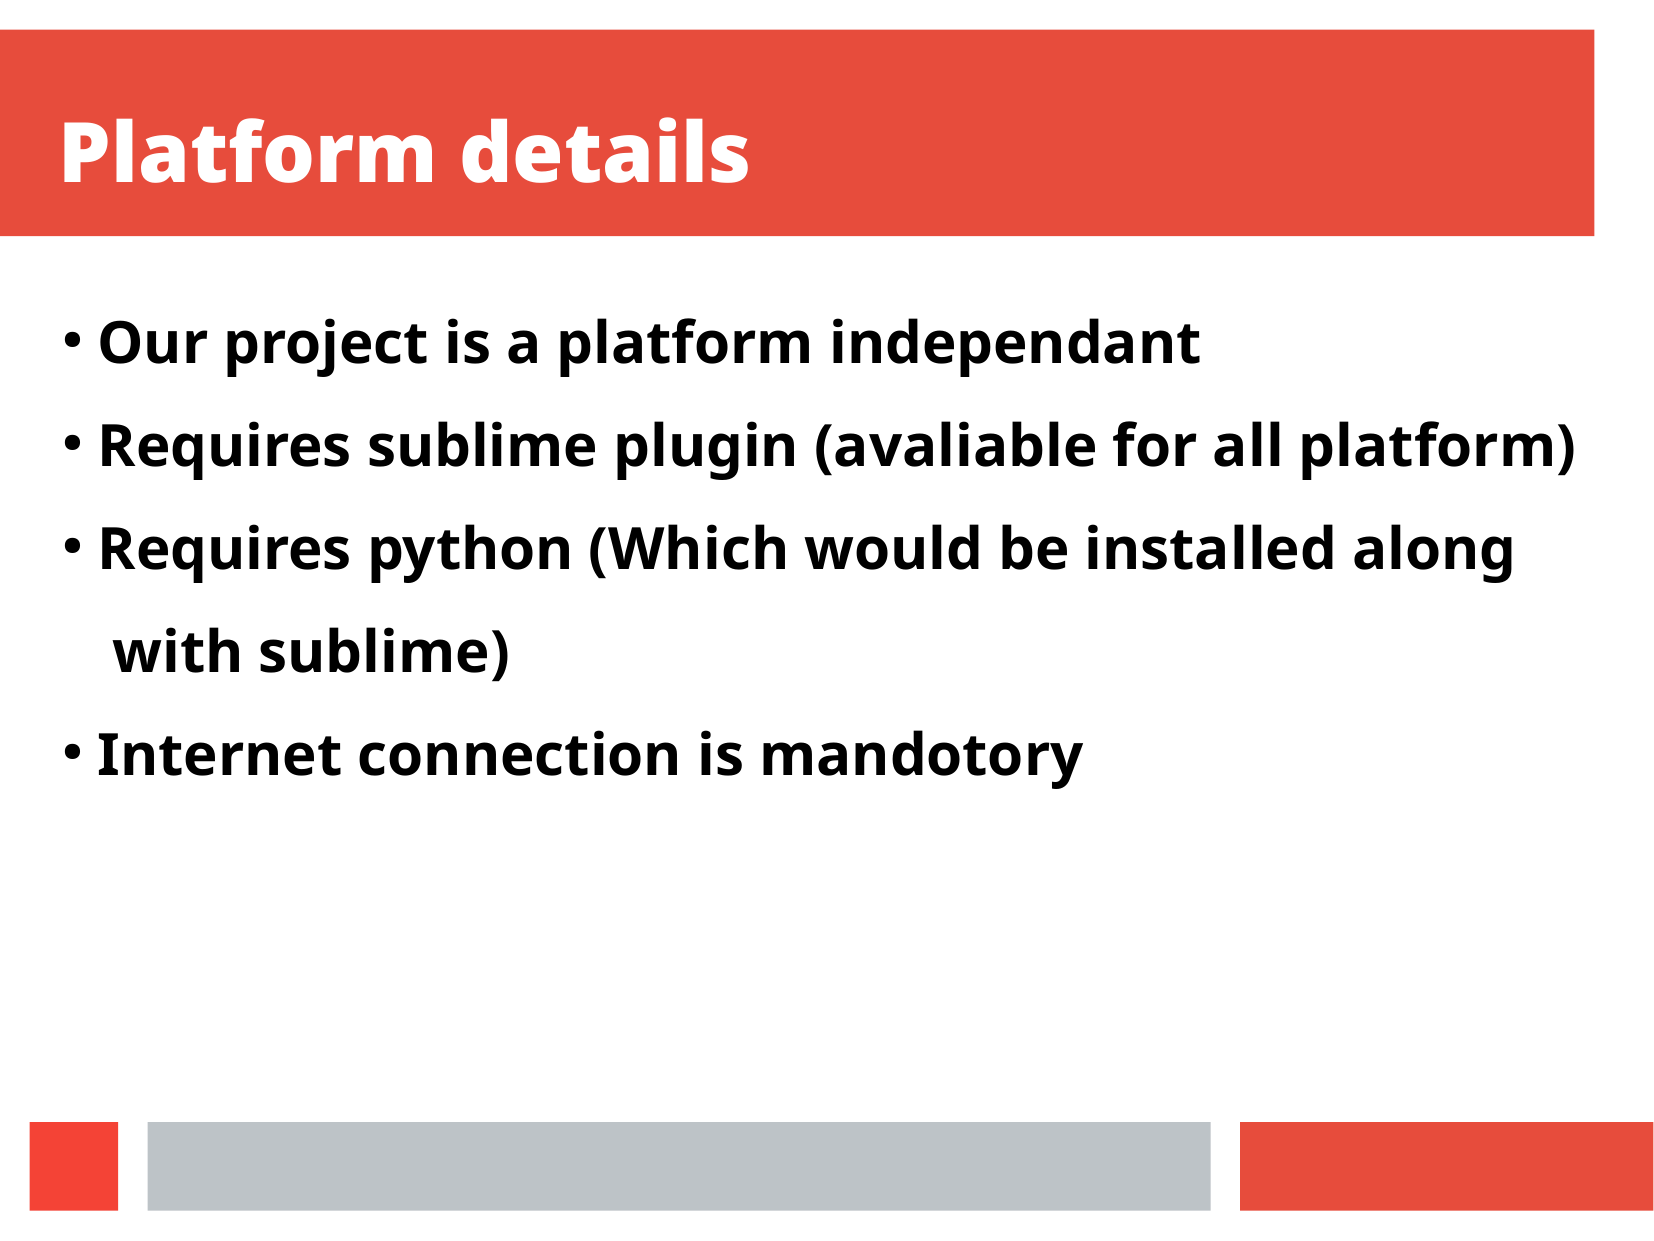

# Platform details
Our project is a platform independant
Requires sublime plugin (avaliable for all platform)
Requires python (Which would be installed along
 with sublime)
Internet connection is mandotory